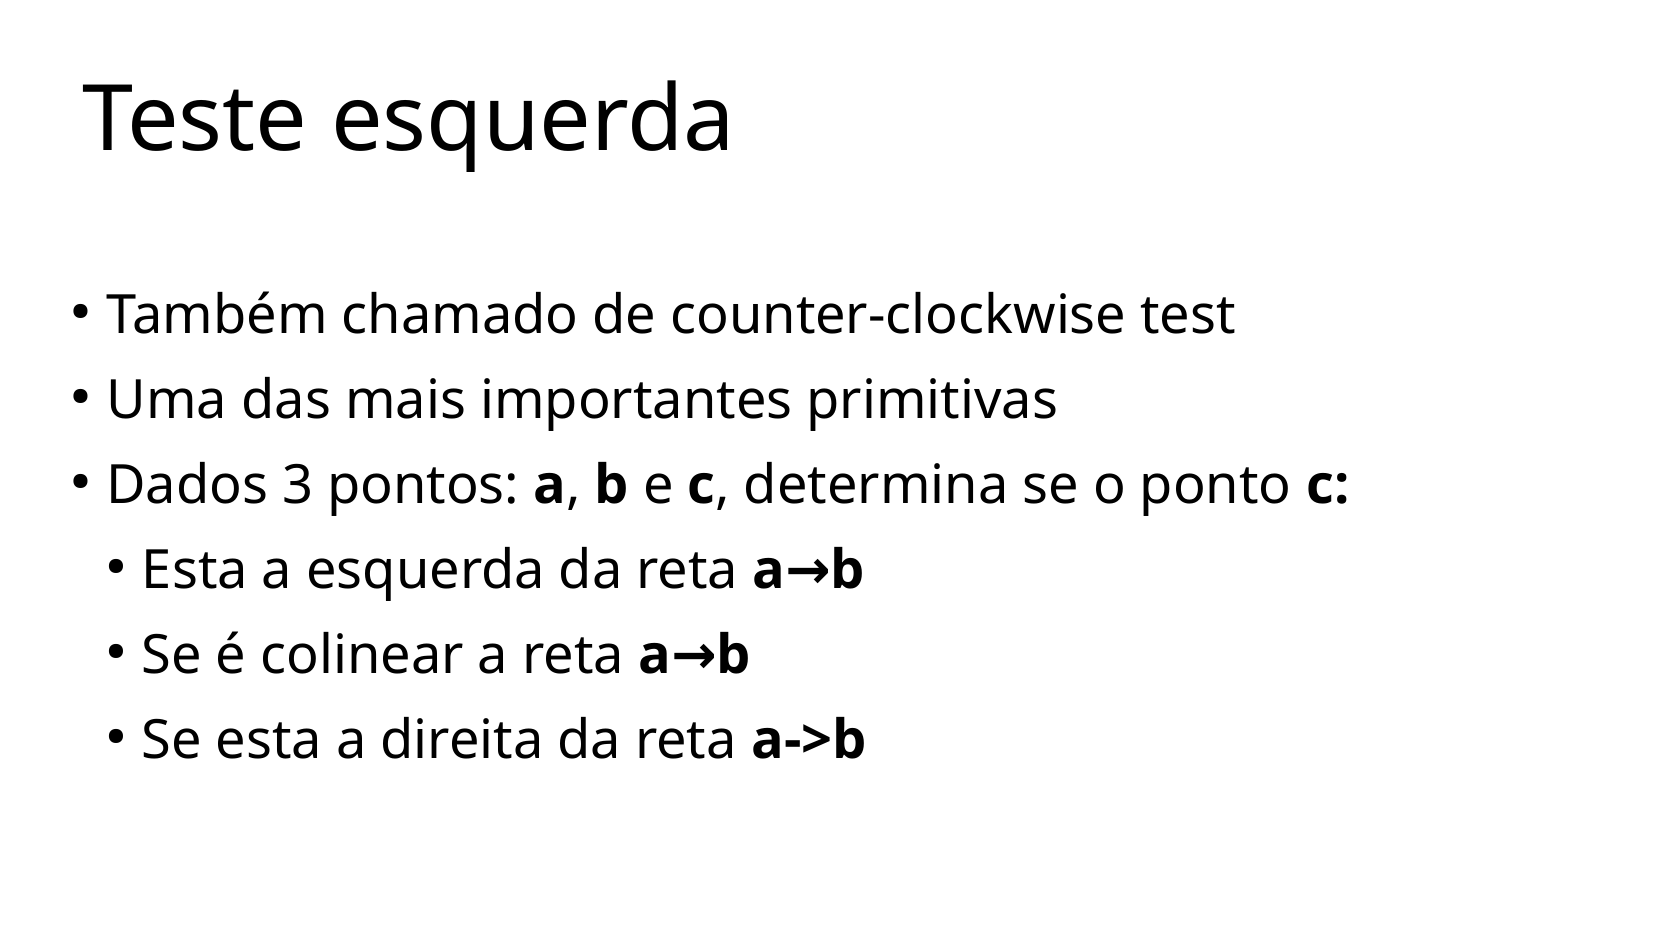

# Teste esquerda
Também chamado de counter-clockwise test
Uma das mais importantes primitivas
Dados 3 pontos: a, b e c, determina se o ponto c:
Esta a esquerda da reta a→b
Se é colinear a reta a→b
Se esta a direita da reta a->b